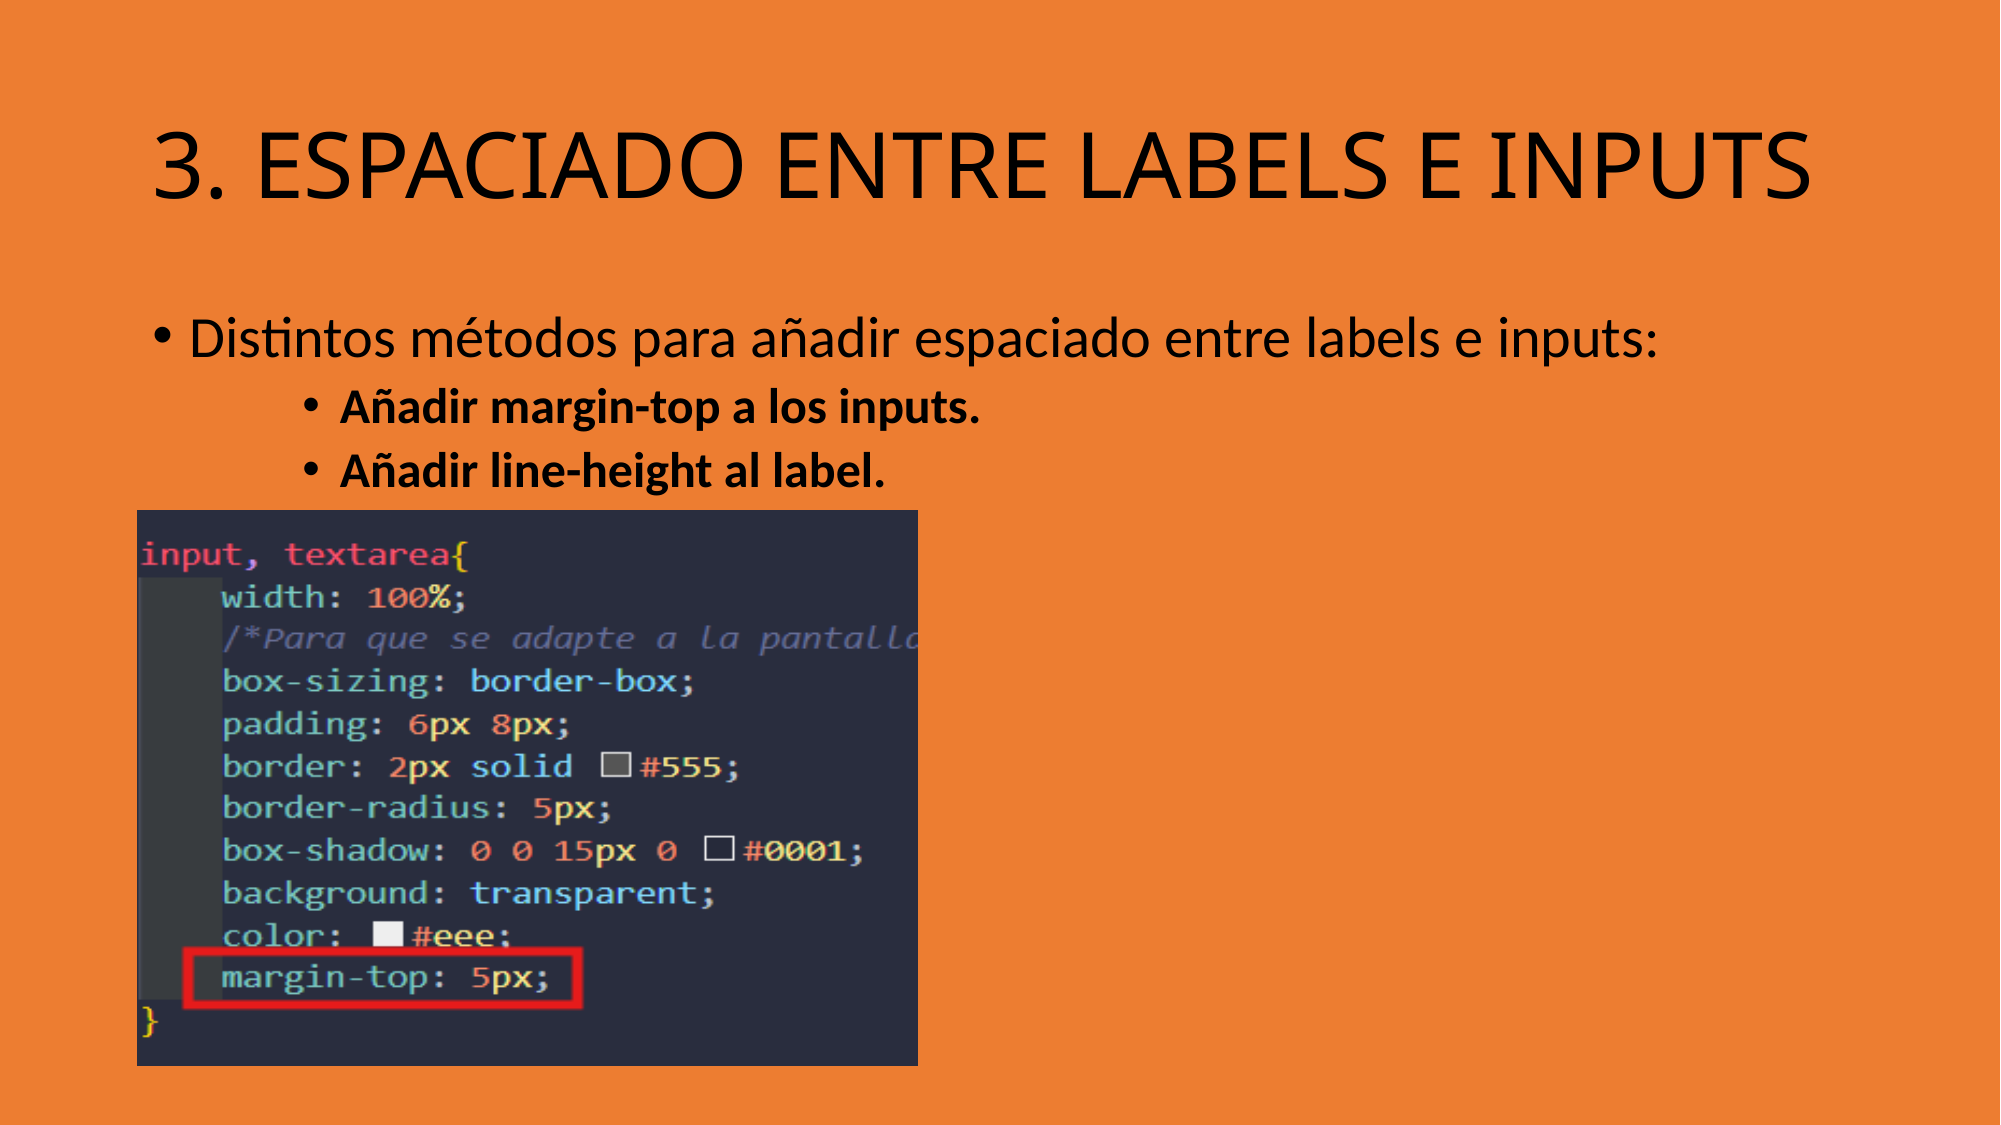

# 3. ESPACIADO ENTRE LABELS E INPUTS
Distintos métodos para añadir espaciado entre labels e inputs:
Añadir margin-top a los inputs.
Añadir line-height al label.